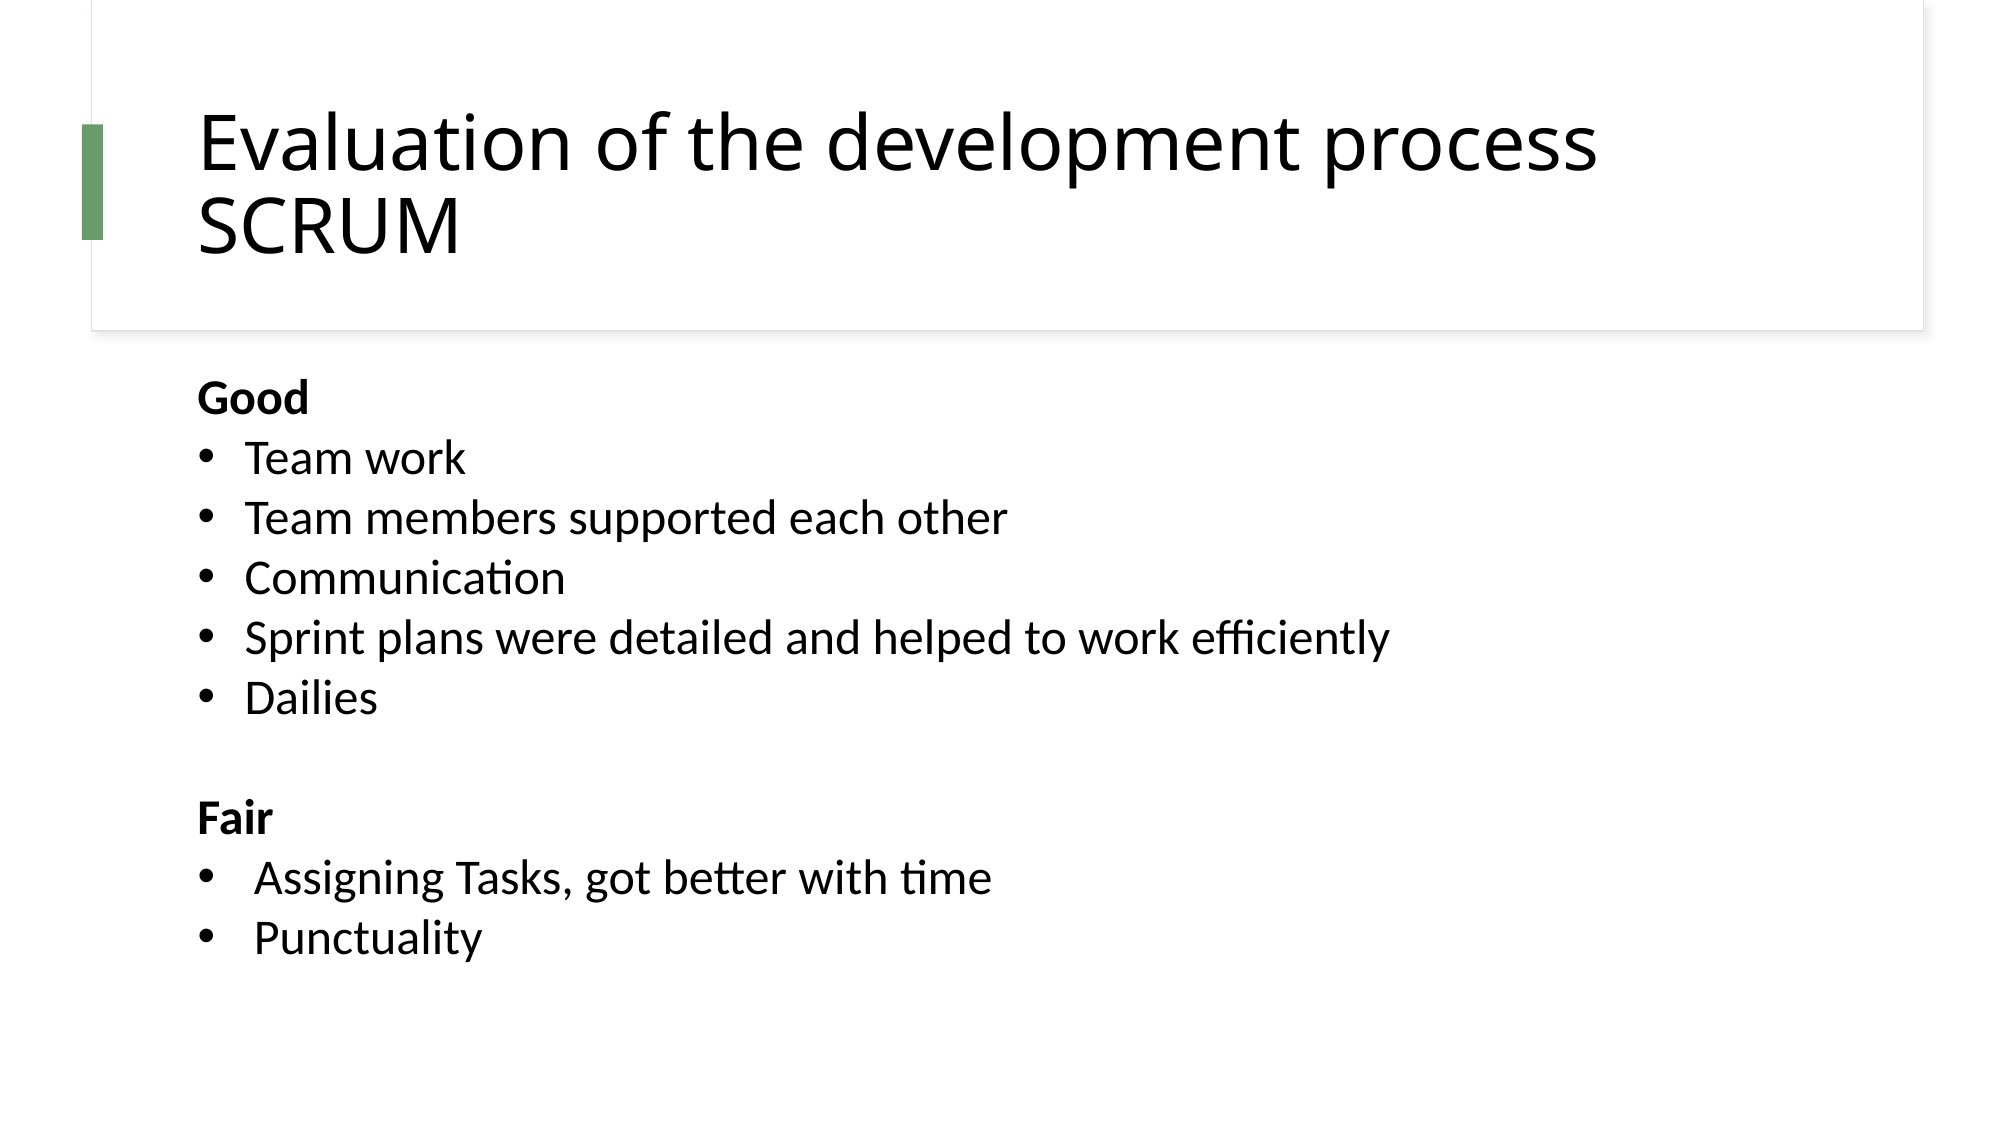

# Evaluation of the development process SCRUM
Good
Team work
Team members supported each other
Communication
Sprint plans were detailed and helped to work efficiently
Dailies
Fair
Assigning Tasks, got better with time
Punctuality